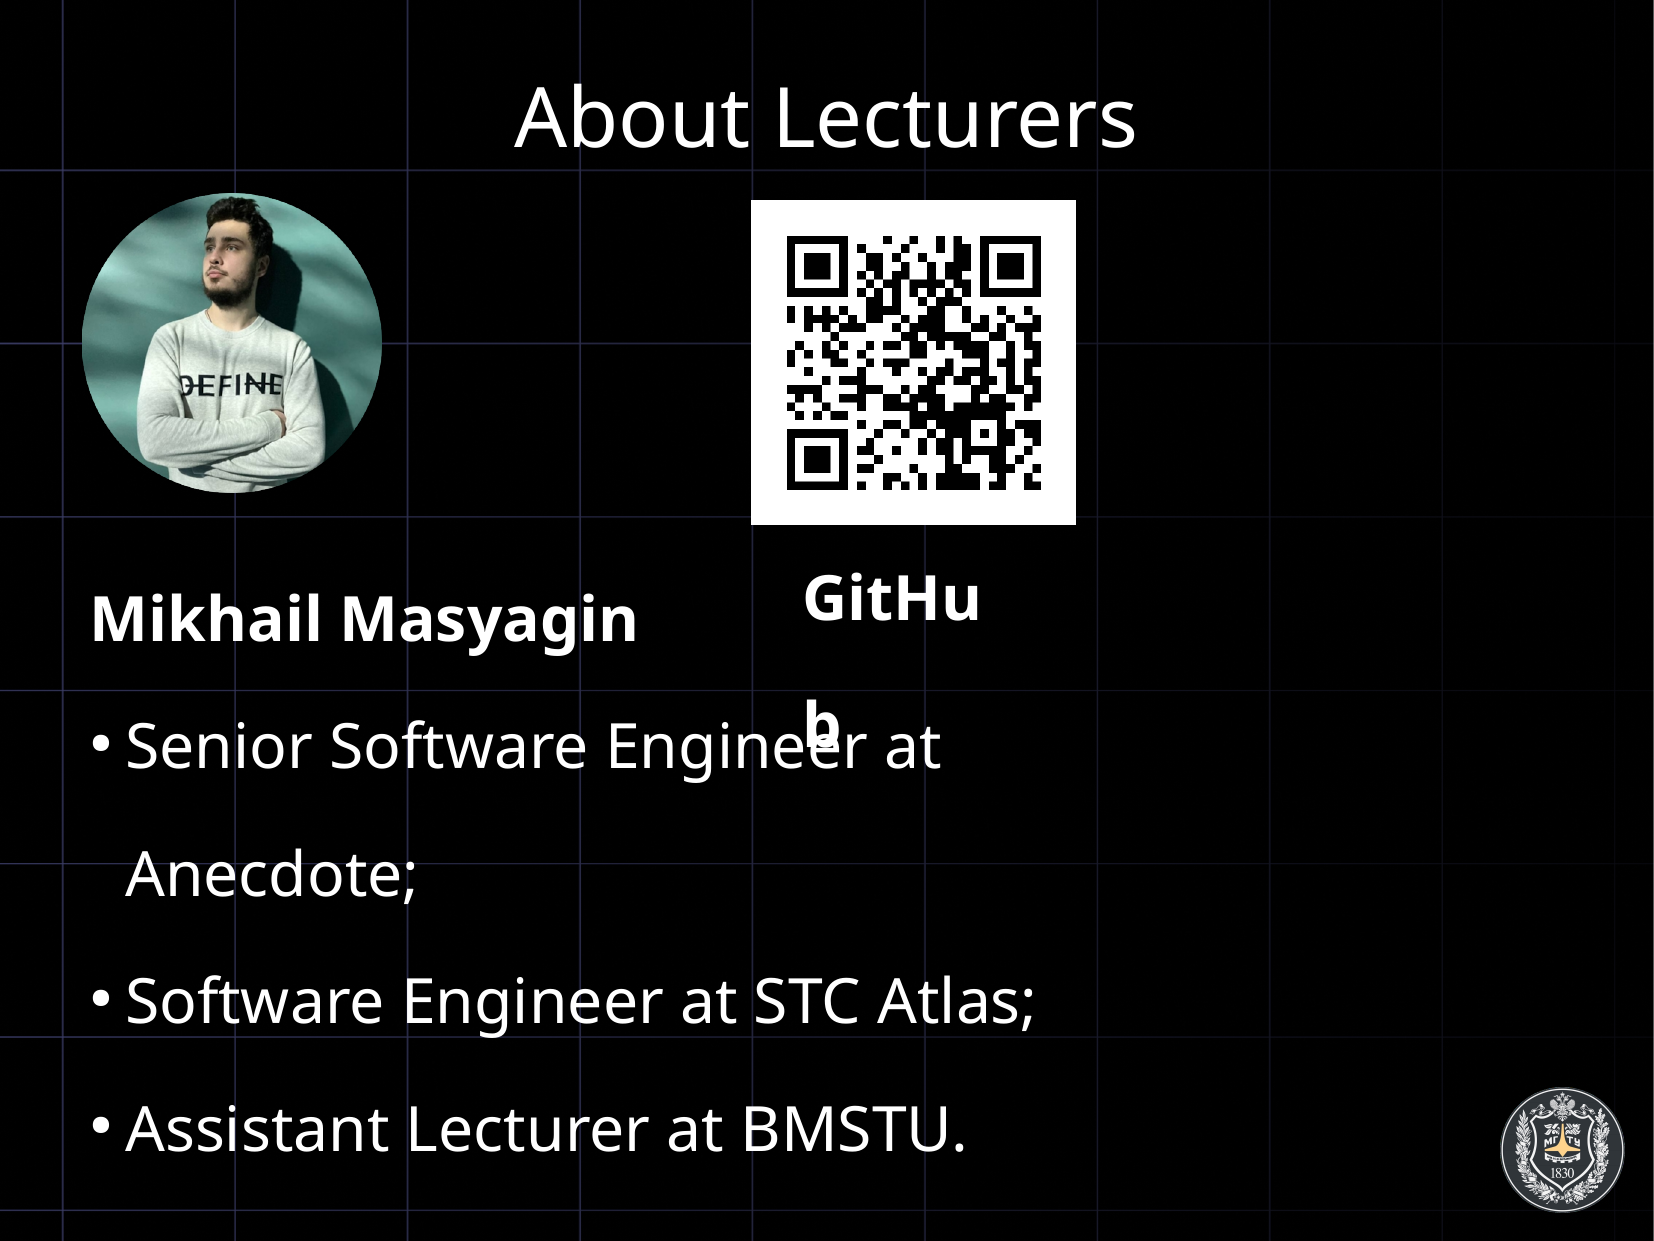

# About Lecturers
GitHub
Mikhail Masyagin
Senior Software Engineer at Anecdote;
Software Engineer at STC Atlas;
Assistant Lecturer at BMSTU.